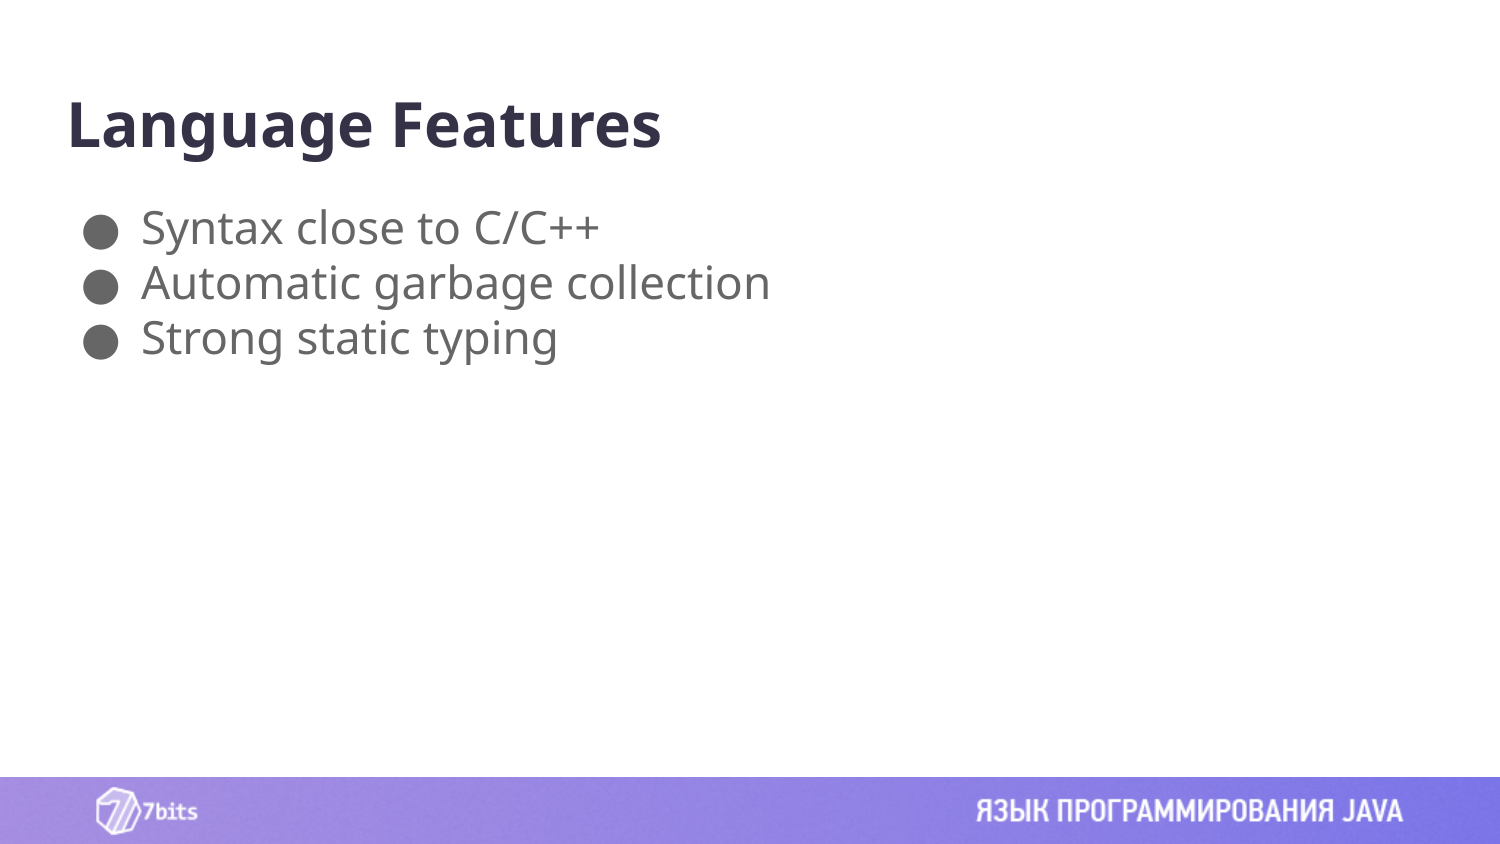

# Language Features
Syntax close to C/C++
Automatic garbage collection
Strong static typing